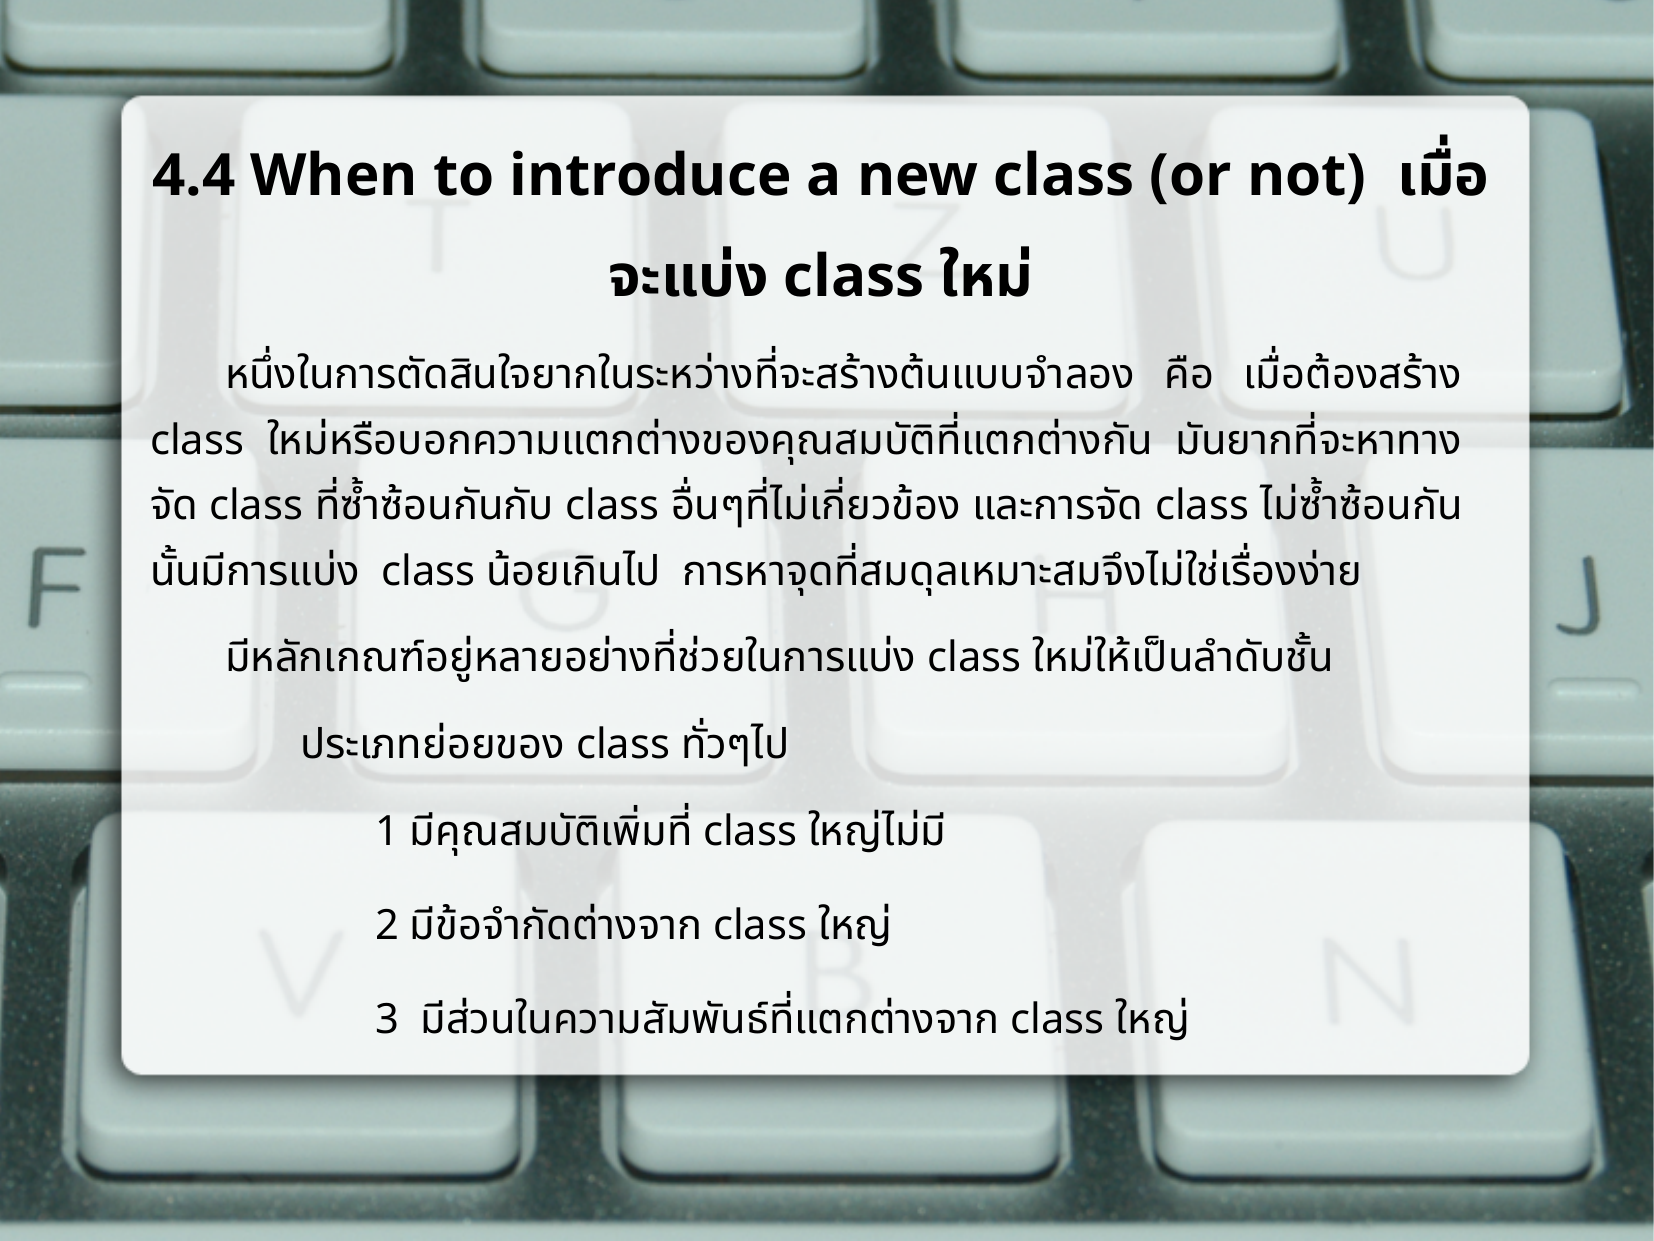

# 4.4 When to introduce a new class (or not) เมื่อจะแบ่ง class ใหม่
หนึ่งในการตัดสินใจยากในระหว่างที่จะสร้างต้นแบบจำลอง คือ เมื่อต้องสร้าง class ใหม่หรือบอกความแตกต่างของคุณสมบัติที่แตกต่างกัน มันยากที่จะหาทางจัด class ที่ซ้ำซ้อนกันกับ class อื่นๆที่ไม่เกี่ยวข้อง และการจัด class ไม่ซ้ำซ้อนกันนั้นมีการแบ่ง class น้อยเกินไป การหาจุดที่สมดุลเหมาะสมจึงไม่ใช่เรื่องง่าย
มีหลักเกณฑ์อยู่หลายอย่างที่ช่วยในการแบ่ง class ใหม่ให้เป็นลำดับชั้น
	ประเภทย่อยของ class ทั่วๆไป
		1 มีคุณสมบัติเพิ่มที่ class ใหญ่ไม่มี
		2 มีข้อจำกัดต่างจาก class ใหญ่
		3 มีส่วนในความสัมพันธ์ที่แตกต่างจาก class ใหญ่